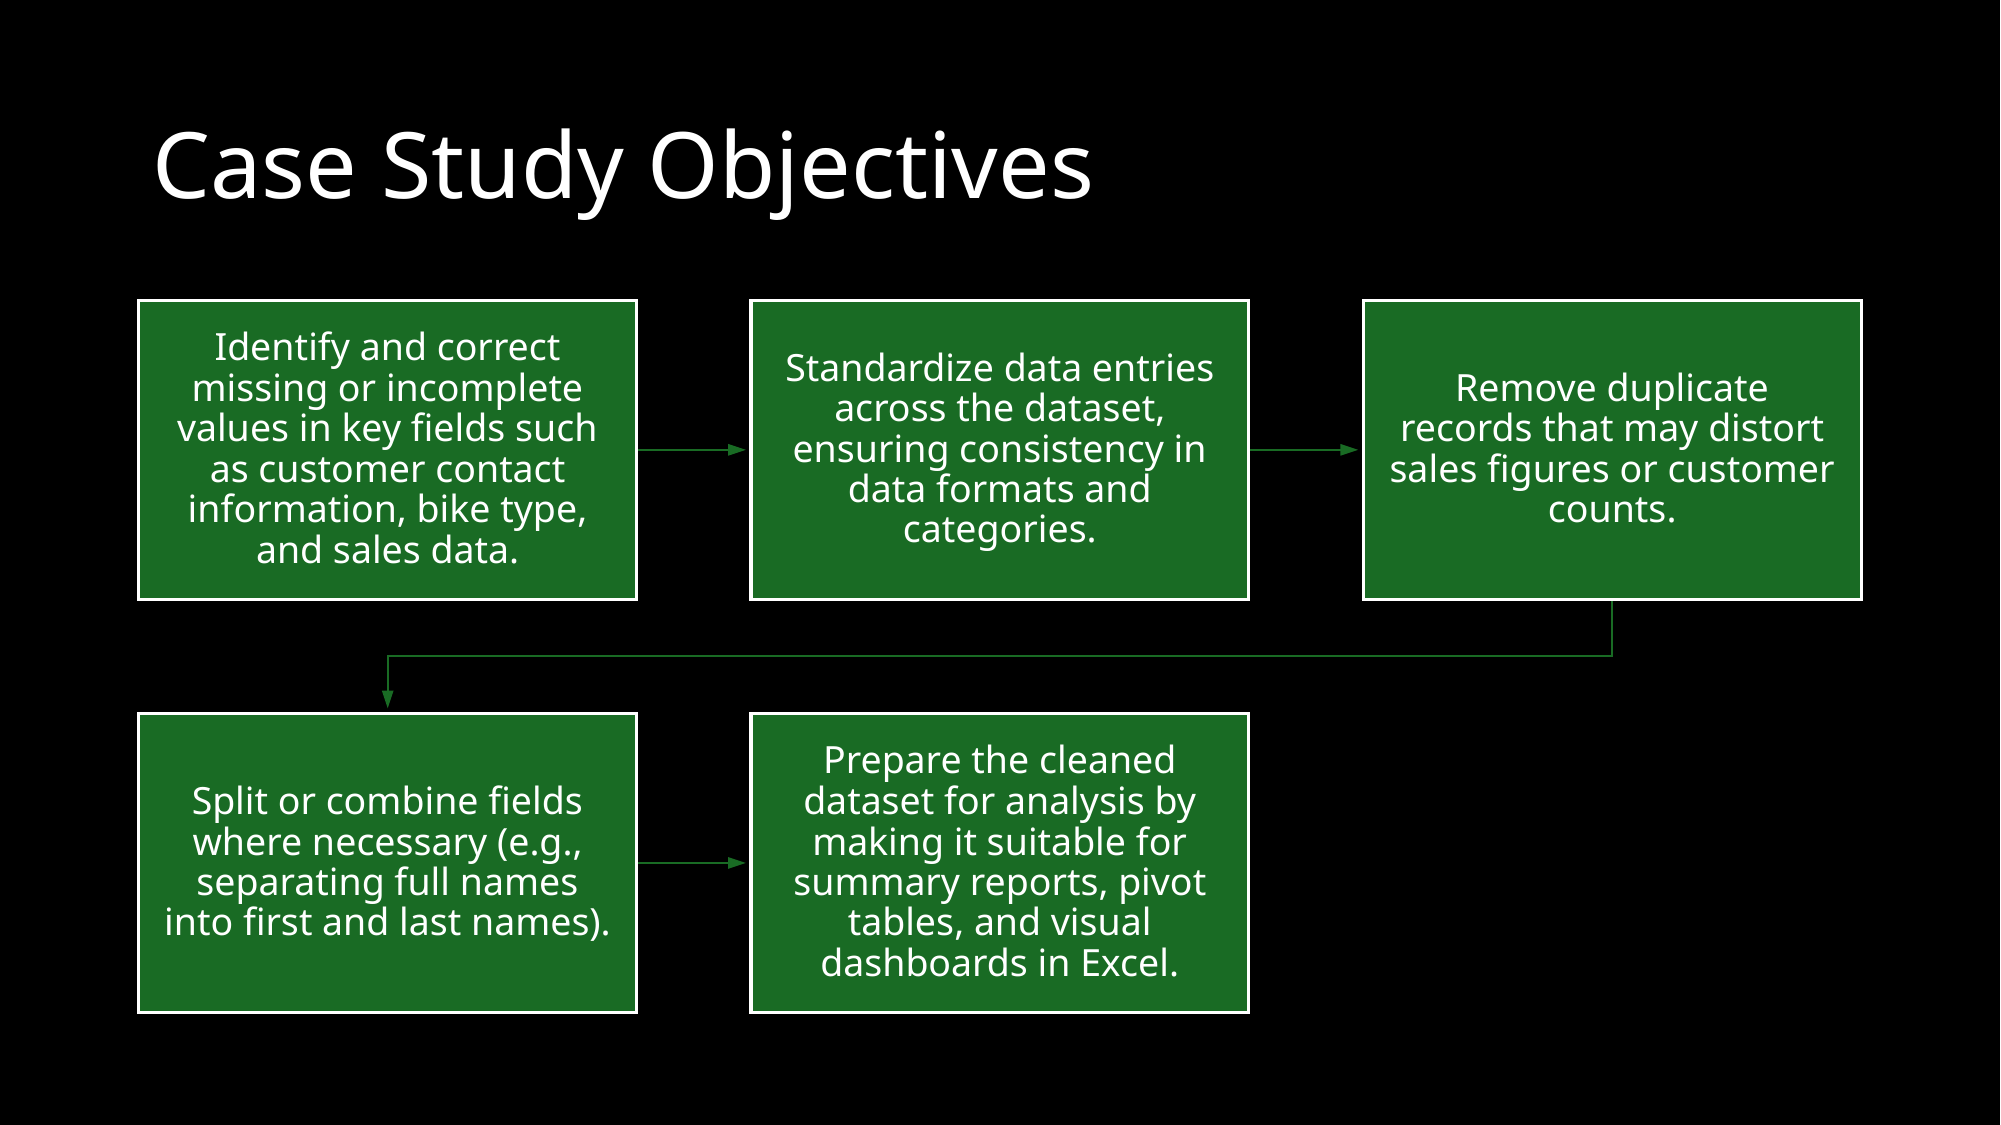

# Case Study Objectives
Identify and correct missing or incomplete values in key fields such as customer contact information, bike type, and sales data.
Standardize data entries across the dataset, ensuring consistency in data formats and categories.
Remove duplicate records that may distort sales figures or customer counts.
Split or combine fields where necessary (e.g., separating full names into first and last names).
Prepare the cleaned dataset for analysis by making it suitable for summary reports, pivot tables, and visual dashboards in Excel.